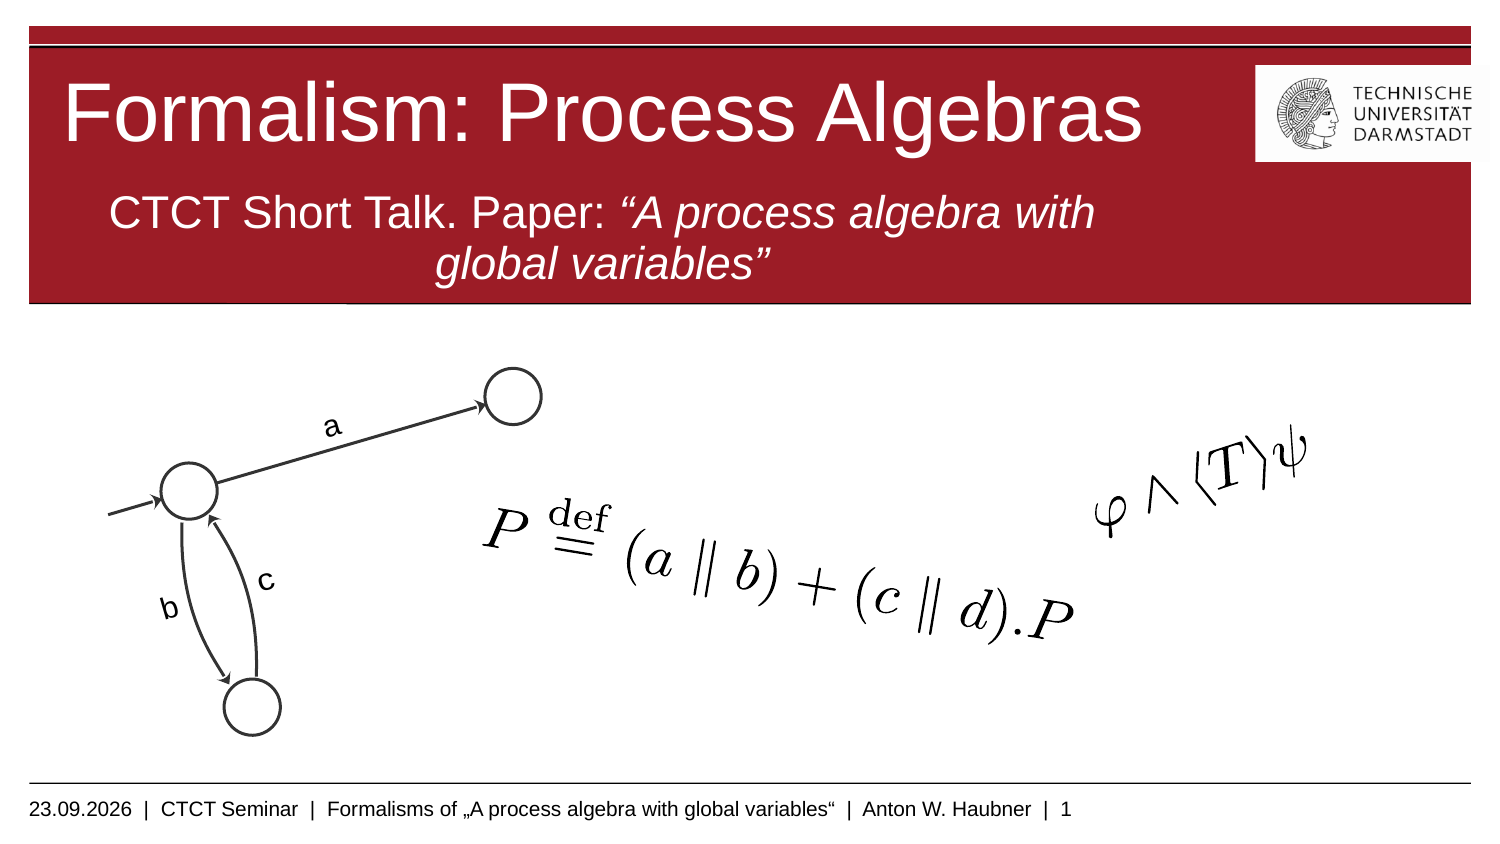

# Formalism: Process Algebras
CTCT Short Talk. Paper: “A process algebra with global variables”
a
c
b